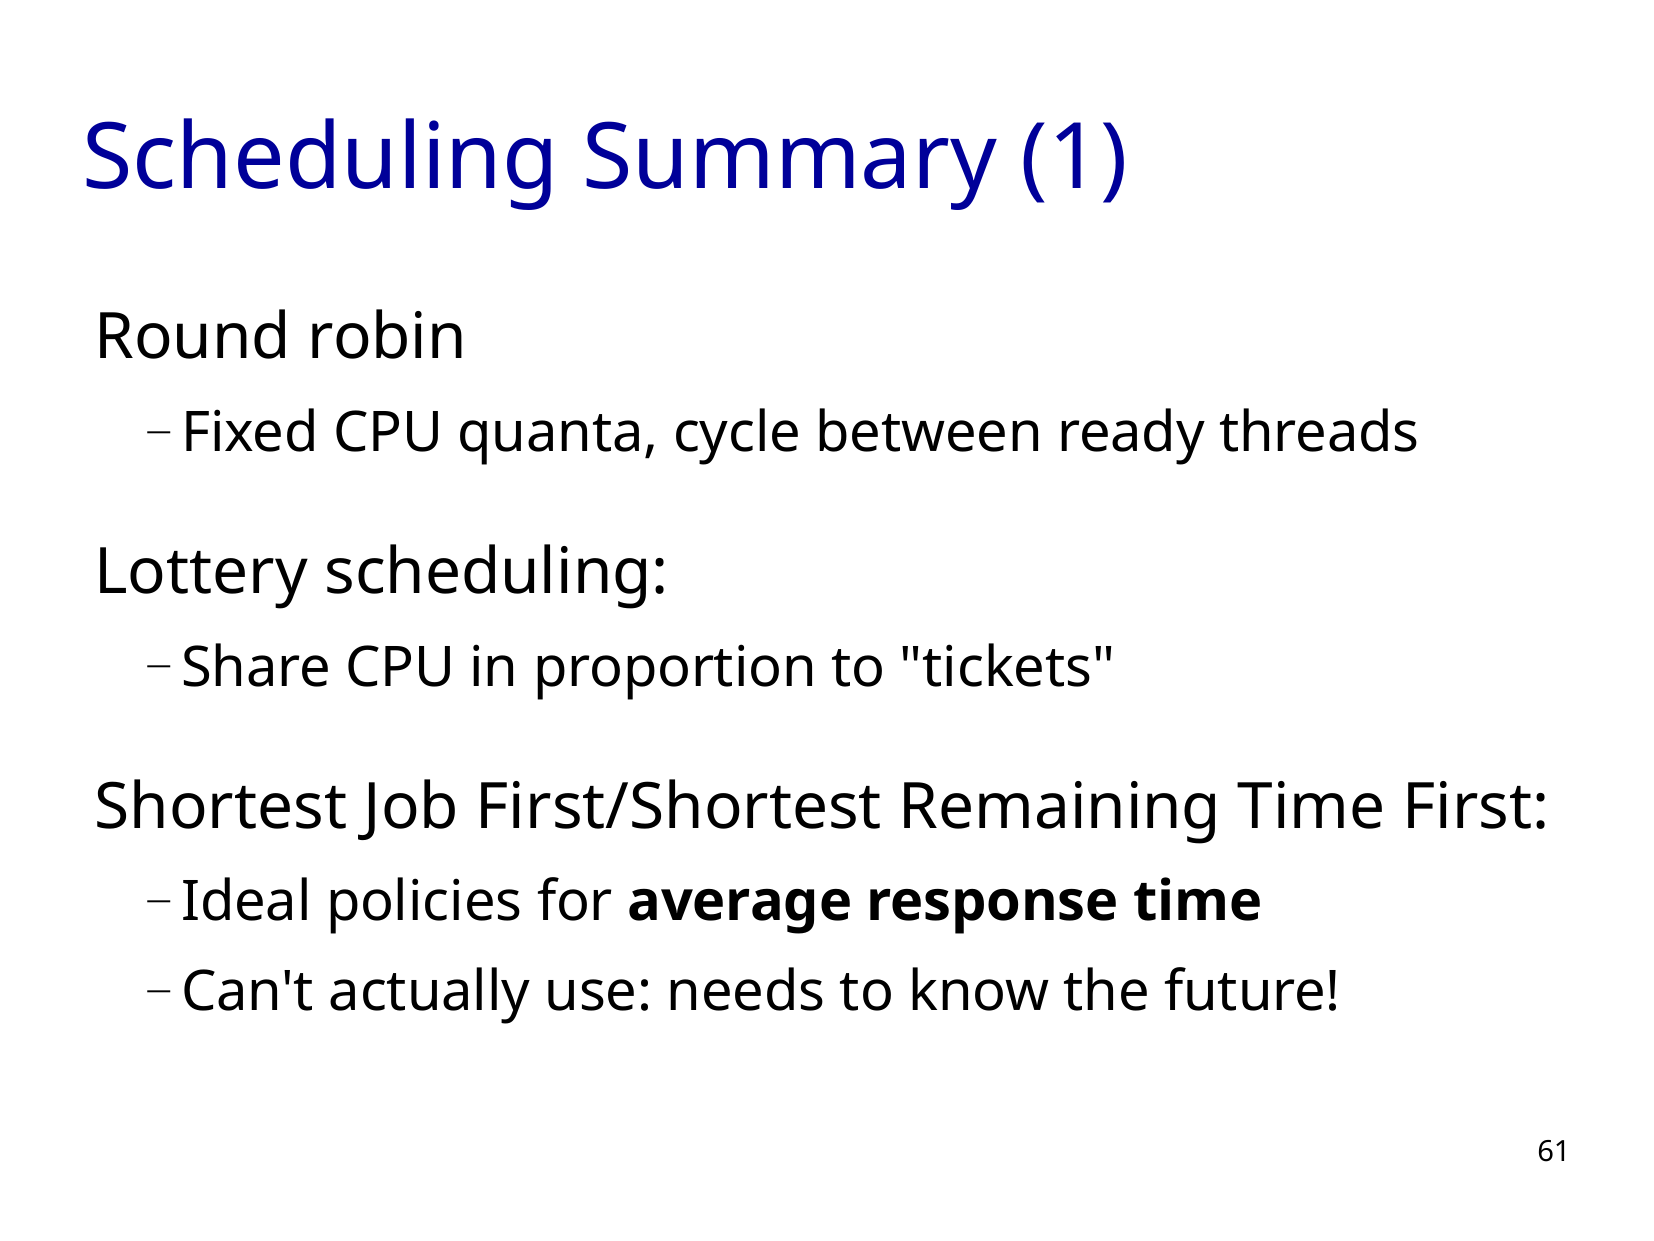

# Scheduling Summary (1)
Round robin
Fixed CPU quanta, cycle between ready threads
Lottery scheduling:
Share CPU in proportion to "tickets"
Shortest Job First/Shortest Remaining Time First:
Ideal policies for average response time
Can't actually use: needs to know the future!
61